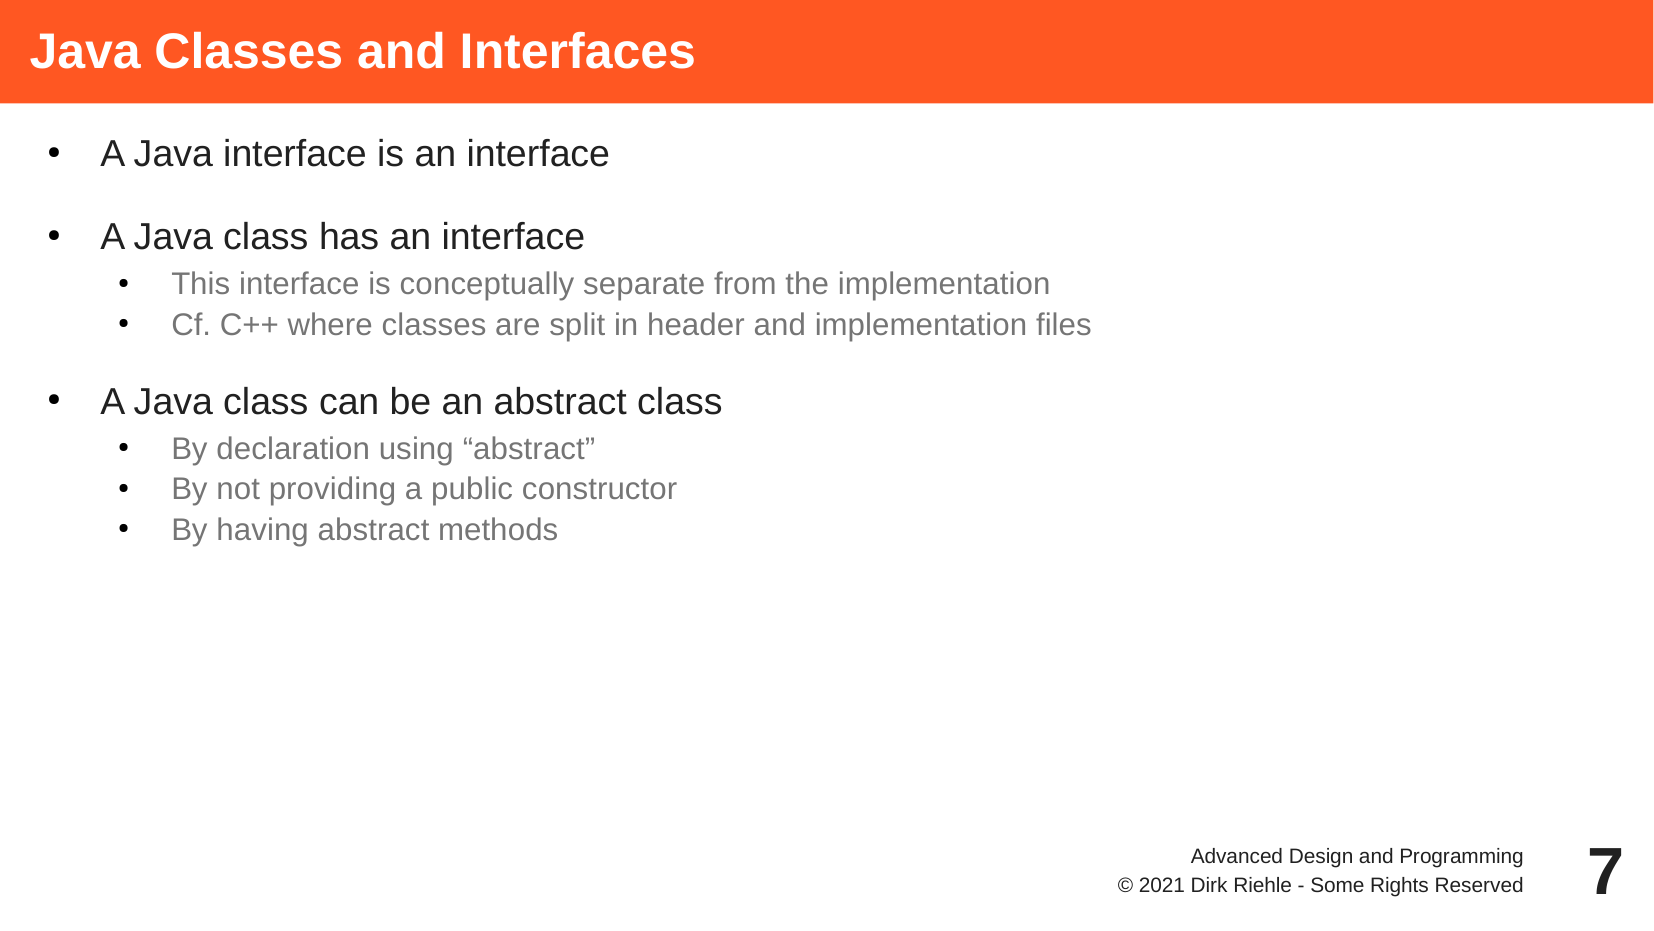

# Java Classes and Interfaces
A Java interface is an interface
A Java class has an interface
This interface is conceptually separate from the implementation
Cf. C++ where classes are split in header and implementation files
A Java class can be an abstract class
By declaration using “abstract”
By not providing a public constructor
By having abstract methods
Advanced Design and Programming
7
© 2021 Dirk Riehle - Some Rights Reserved